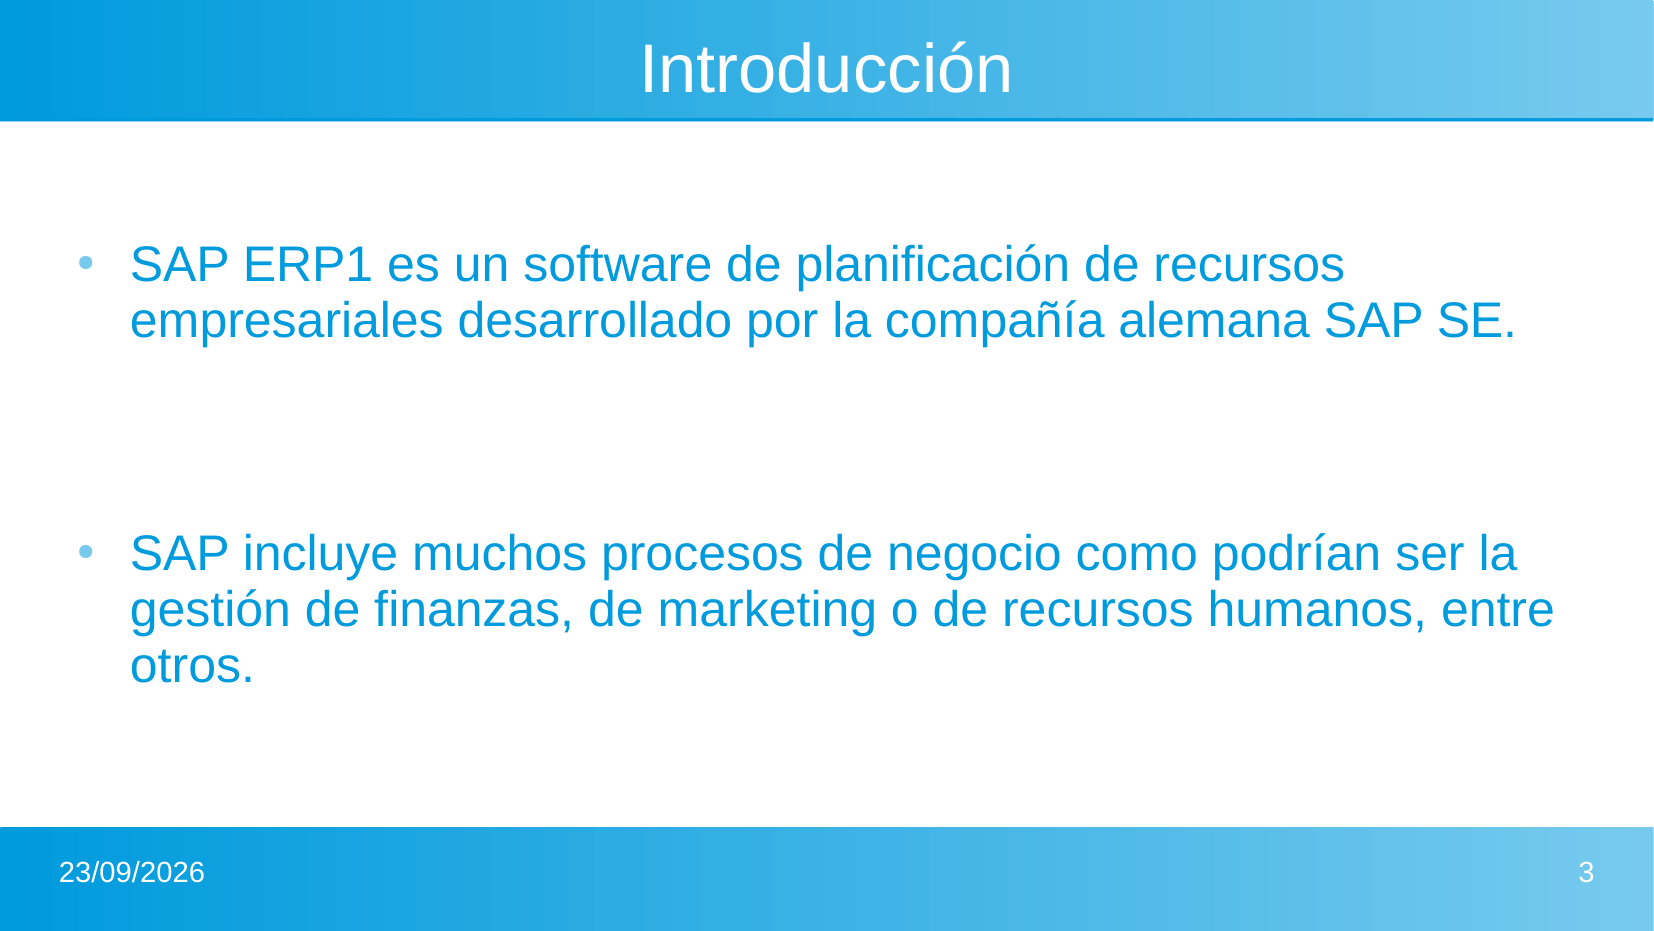

# Introducción
SAP ERP1​ es un software de planificación de recursos empresariales desarrollado por la compañía alemana SAP SE.
SAP incluye muchos procesos de negocio como podrían ser la gestión de finanzas, de marketing o de recursos humanos, entre otros.
3